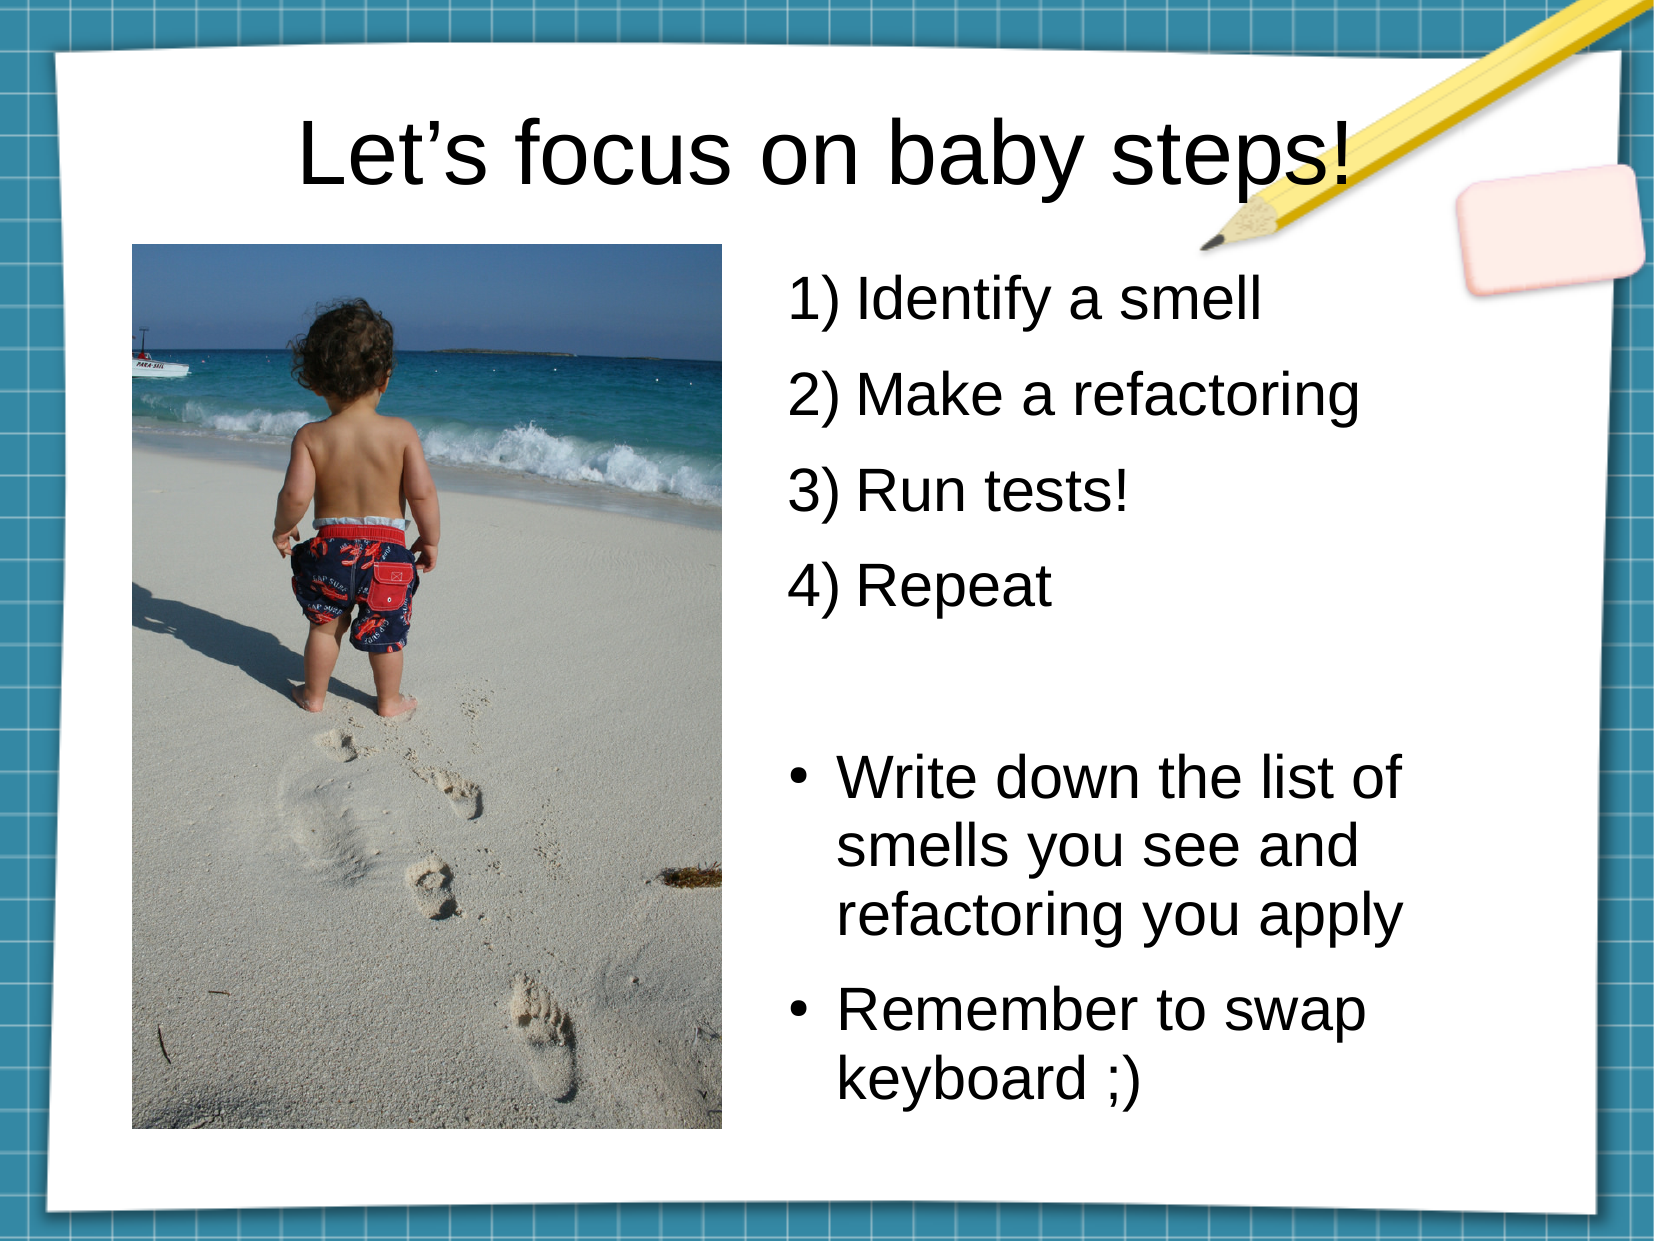

# Let’s focus on baby steps!
 Identify a smell
 Make a refactoring
 Run tests!
 Repeat
Write down the list of
smells you see and refactoring you apply
Remember to swap keyboard ;)